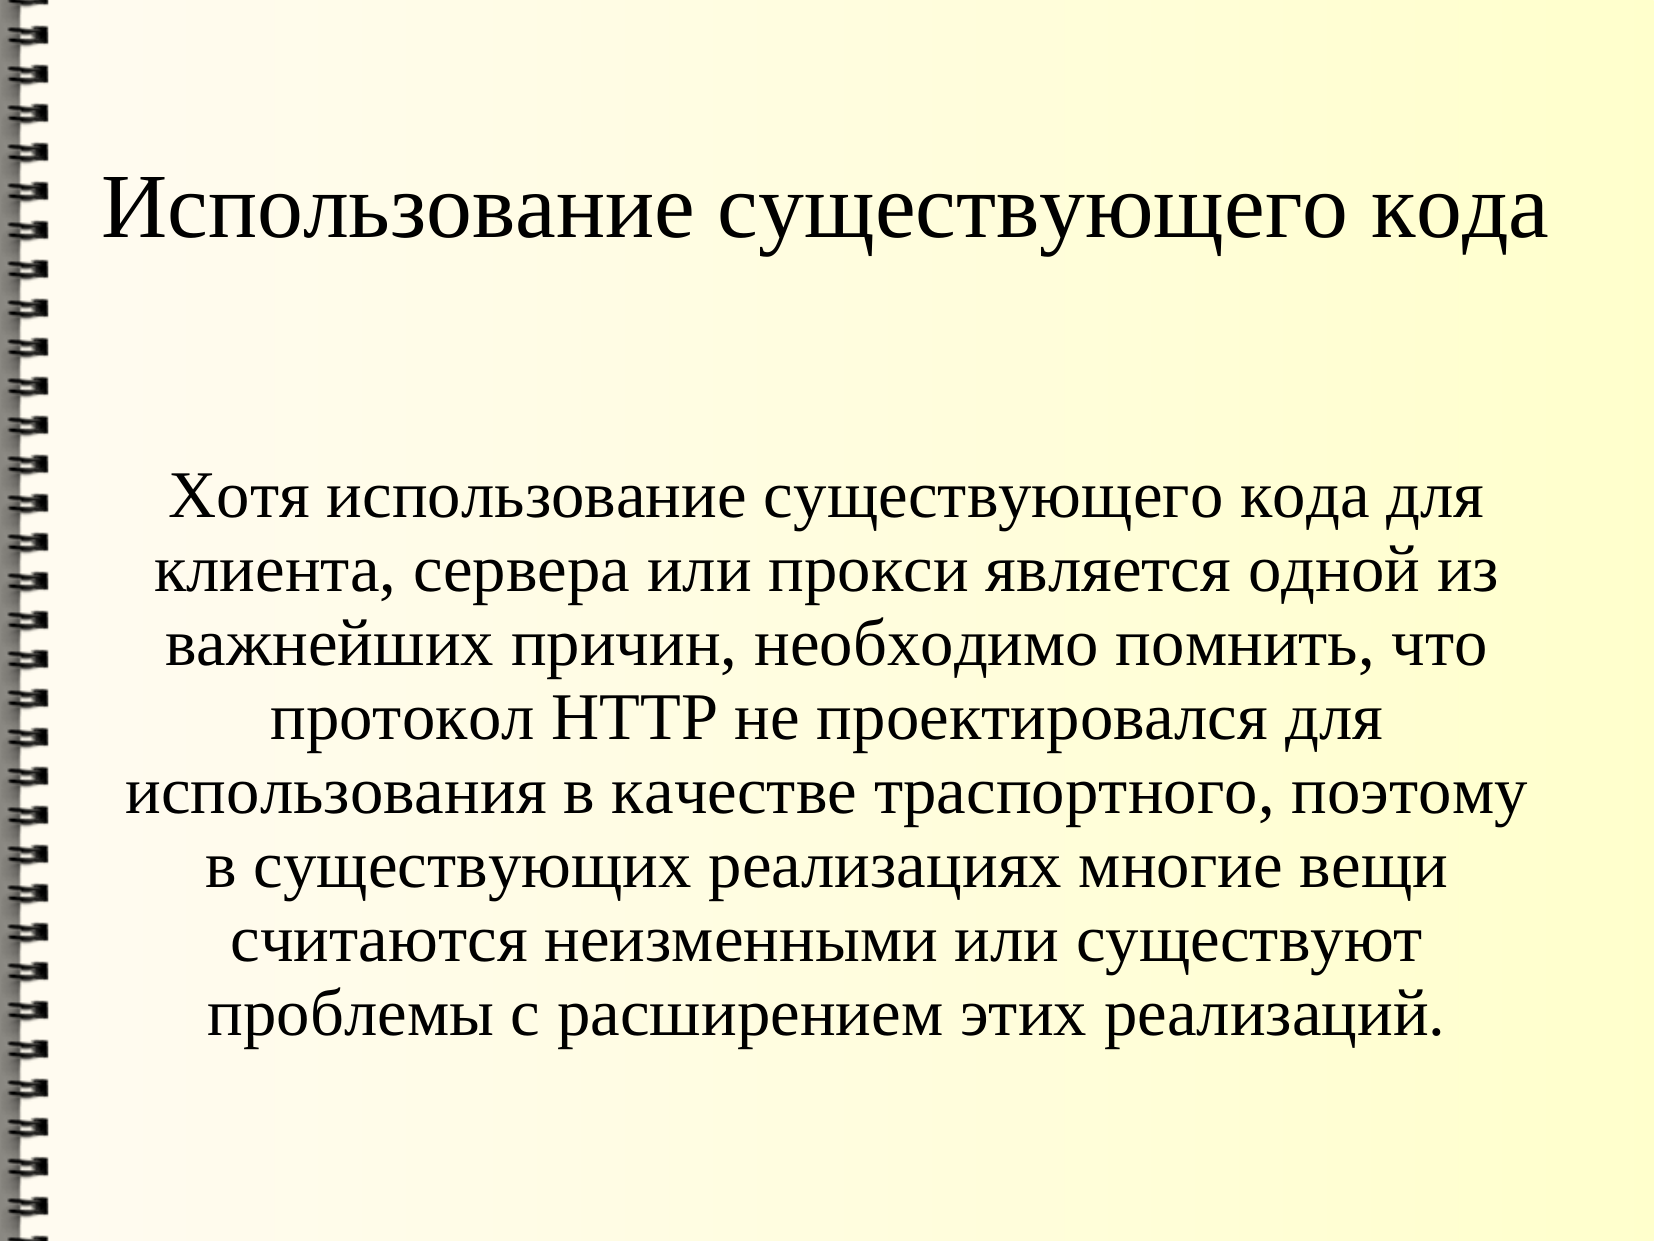

# Использование существующего кода
Хотя использование существующего кода для клиента, сервера или прокси является одной из важнейших причин, необходимо помнить, что протокол HTTP не проектировался для использования в качестве траспортного, поэтому в существующих реализациях многие вещи считаются неизменными или существуют проблемы с расширением этих реализаций.